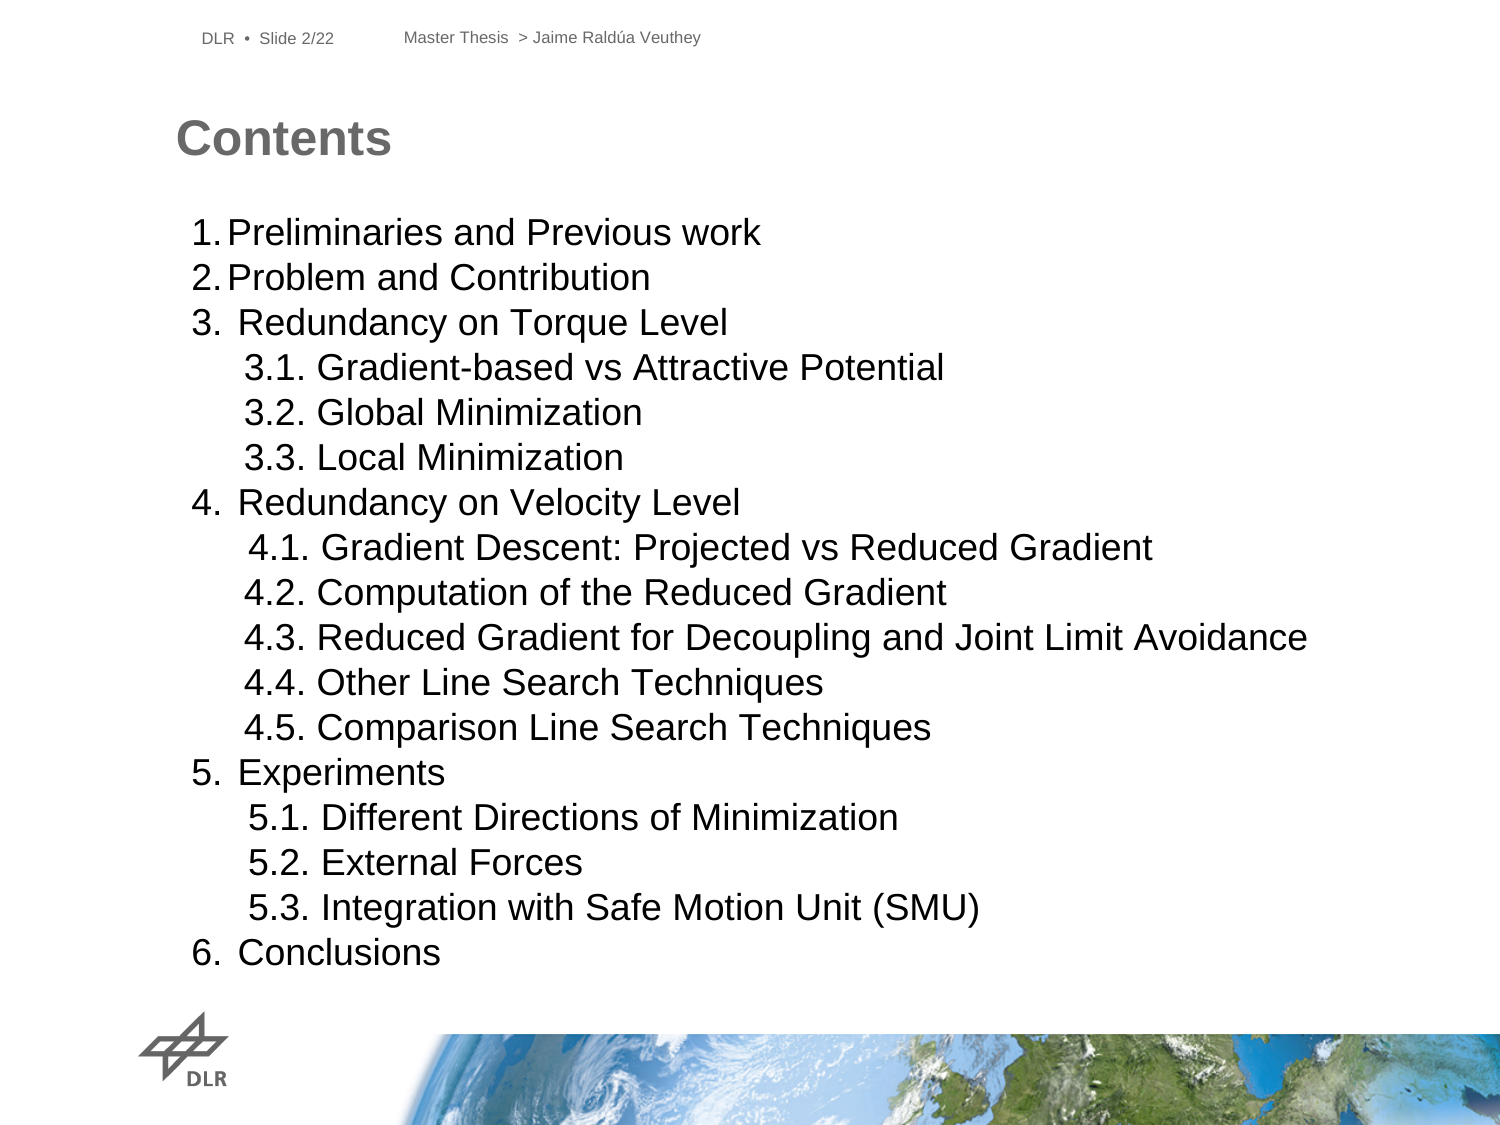

# Contents
Preliminaries and Previous work
Problem and Contribution
 Redundancy on Torque Level
3.1. Gradient-based vs Attractive Potential
3.2. Global Minimization
3.3. Local Minimization
 Redundancy on Velocity Level
 4.1. Gradient Descent: Projected vs Reduced Gradient
4.2. Computation of the Reduced Gradient
4.3. Reduced Gradient for Decoupling and Joint Limit Avoidance
4.4. Other Line Search Techniques
4.5. Comparison Line Search Techniques
 Experiments
 5.1. Different Directions of Minimization
 5.2. External Forces
 5.3. Integration with Safe Motion Unit (SMU)
 Conclusions